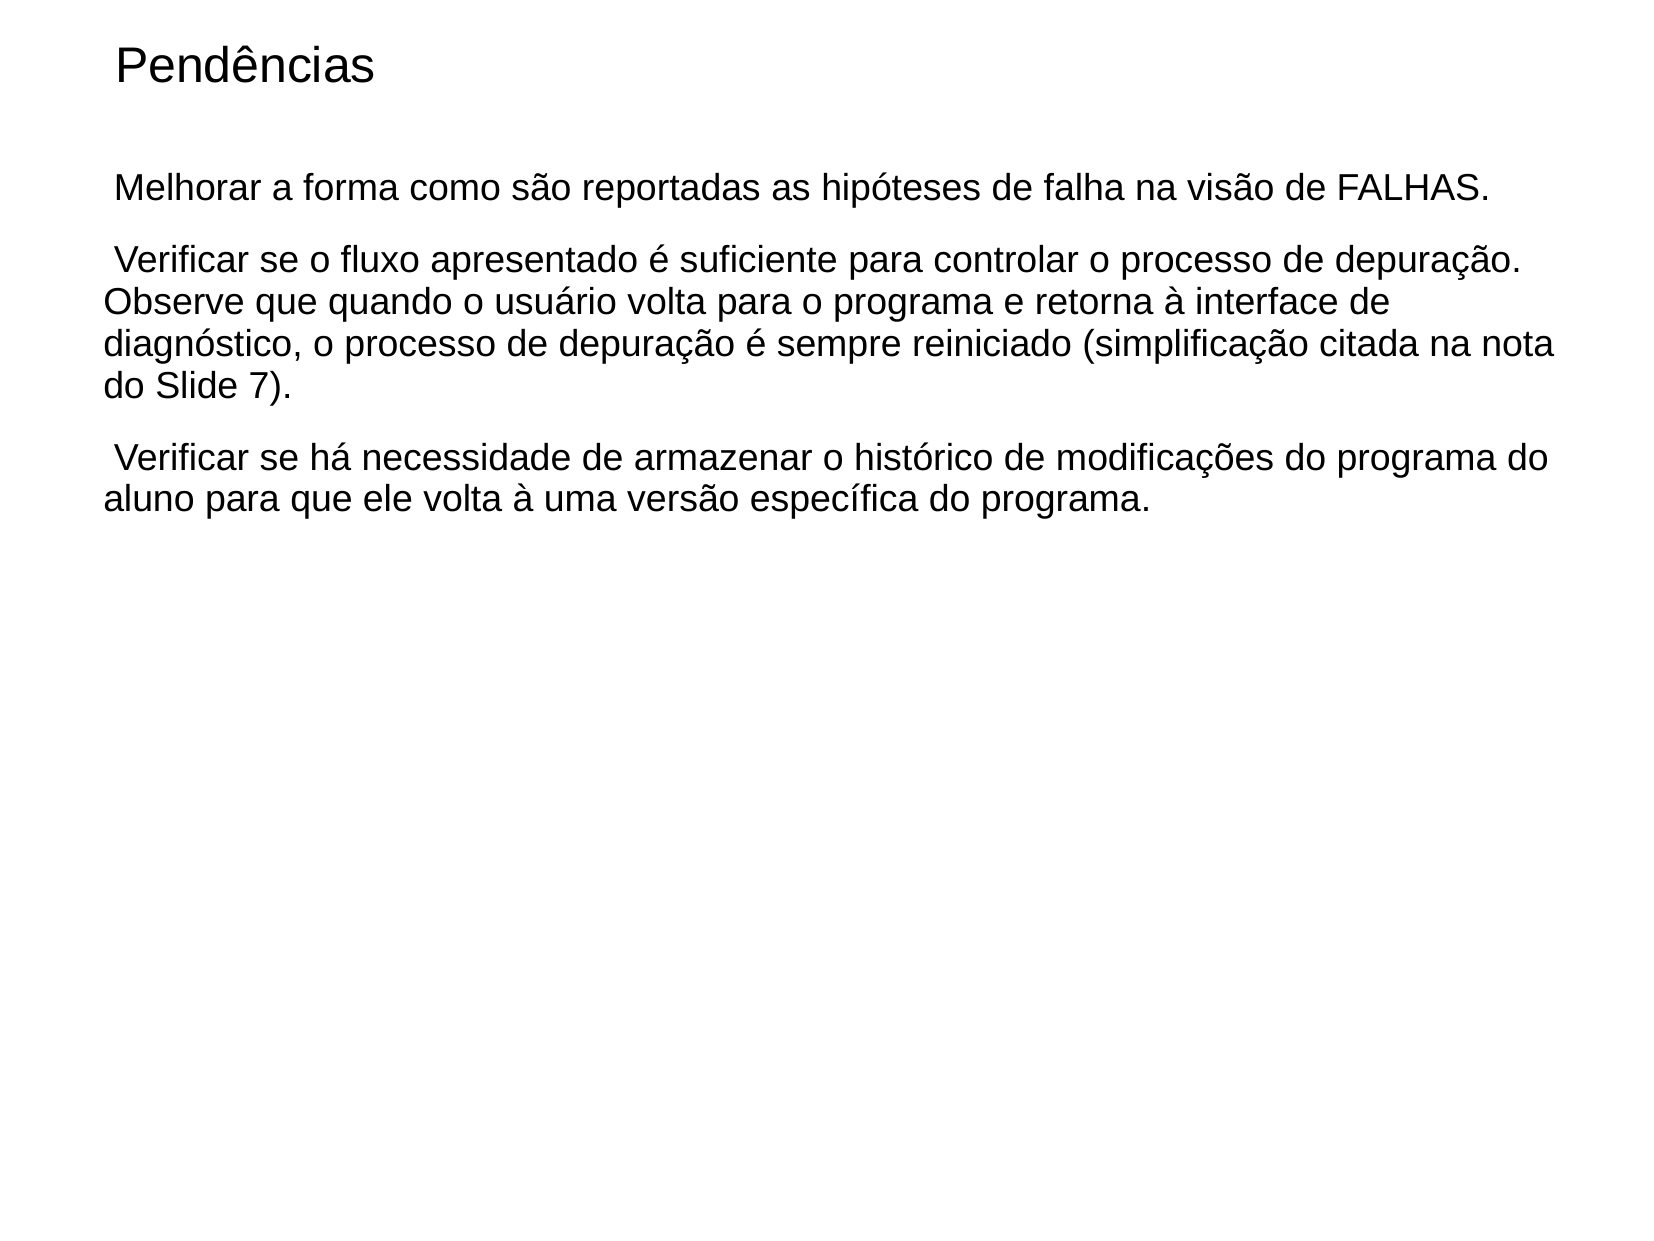

Pendências
 Melhorar a forma como são reportadas as hipóteses de falha na visão de FALHAS.
 Verificar se o fluxo apresentado é suficiente para controlar o processo de depuração. Observe que quando o usuário volta para o programa e retorna à interface de diagnóstico, o processo de depuração é sempre reiniciado (simplificação citada na nota do Slide 7).
 Verificar se há necessidade de armazenar o histórico de modificações do programa do aluno para que ele volta à uma versão específica do programa.